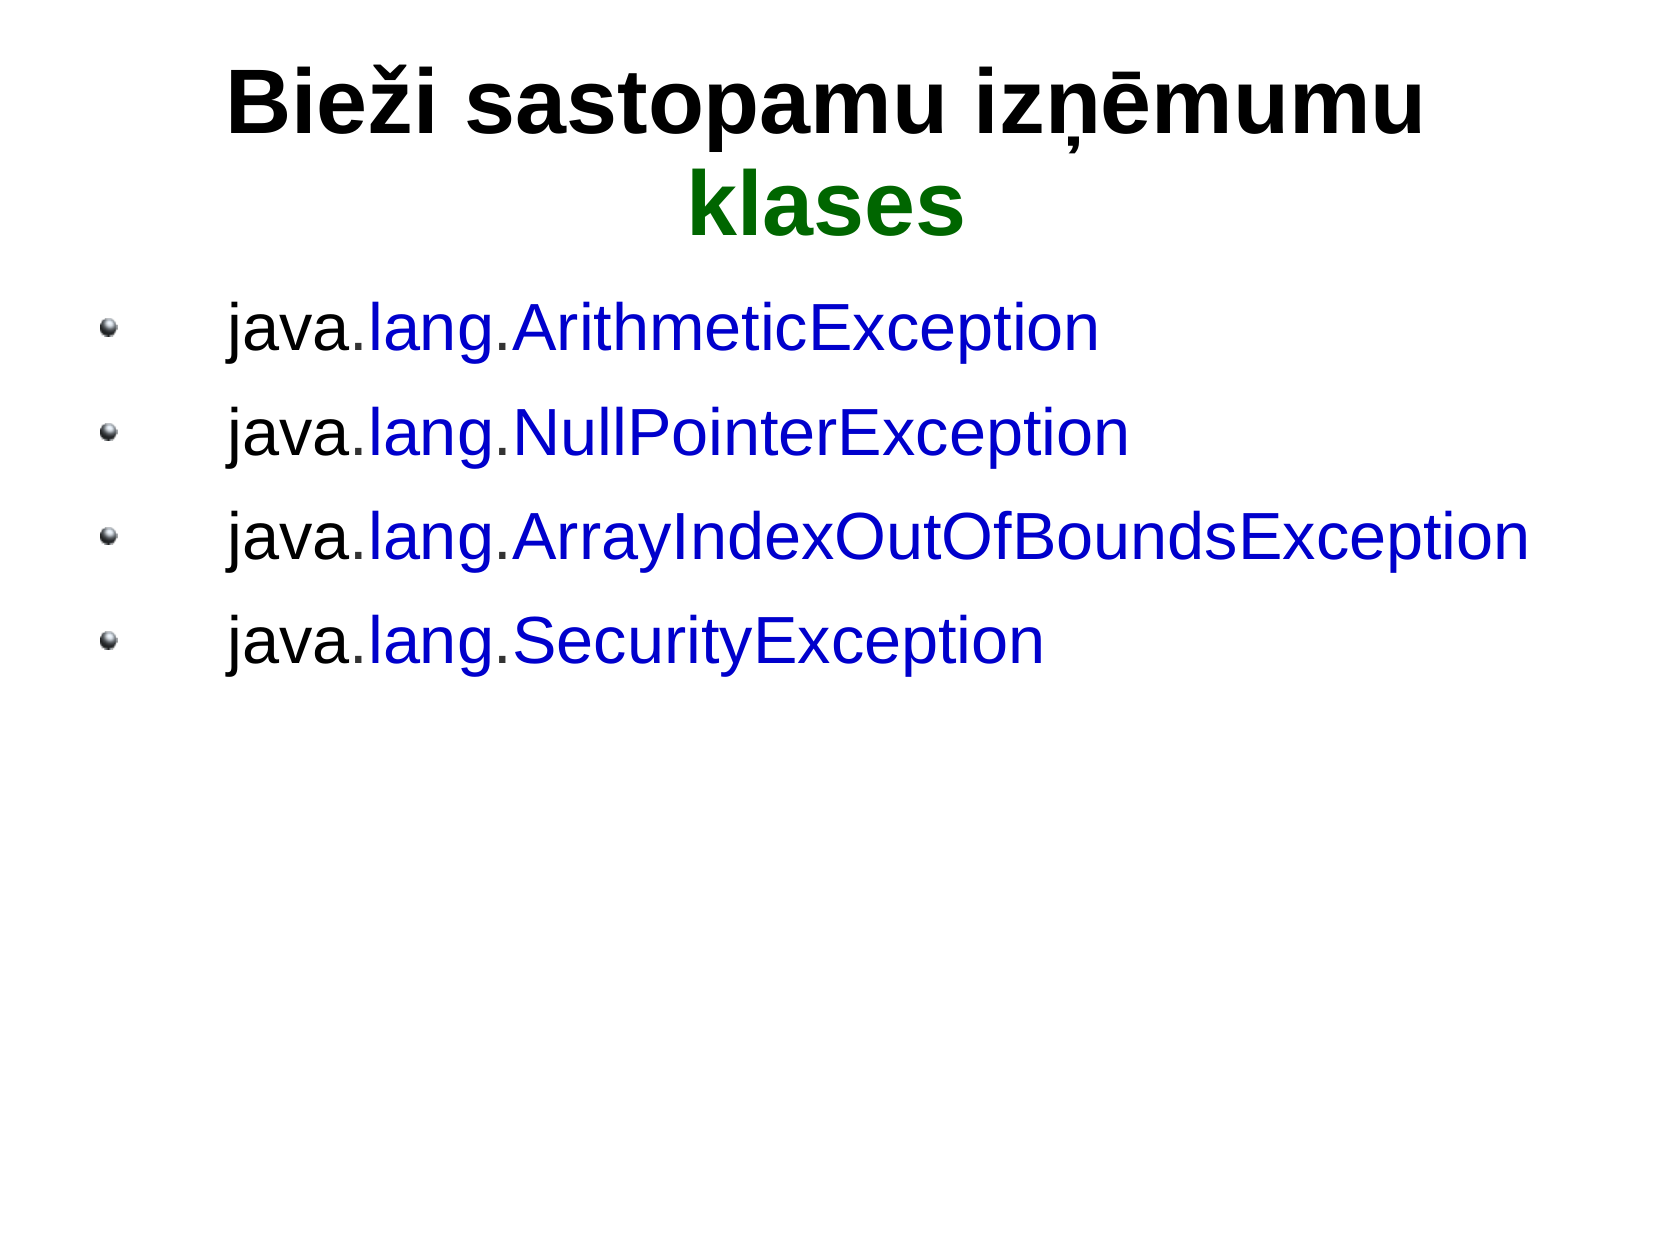

# Bieži sastopamu izņēmumu klases
 java.lang.ArithmeticException
 java.lang.NullPointerException
 java.lang.ArrayIndexOutOfBoundsException
 java.lang.SecurityException